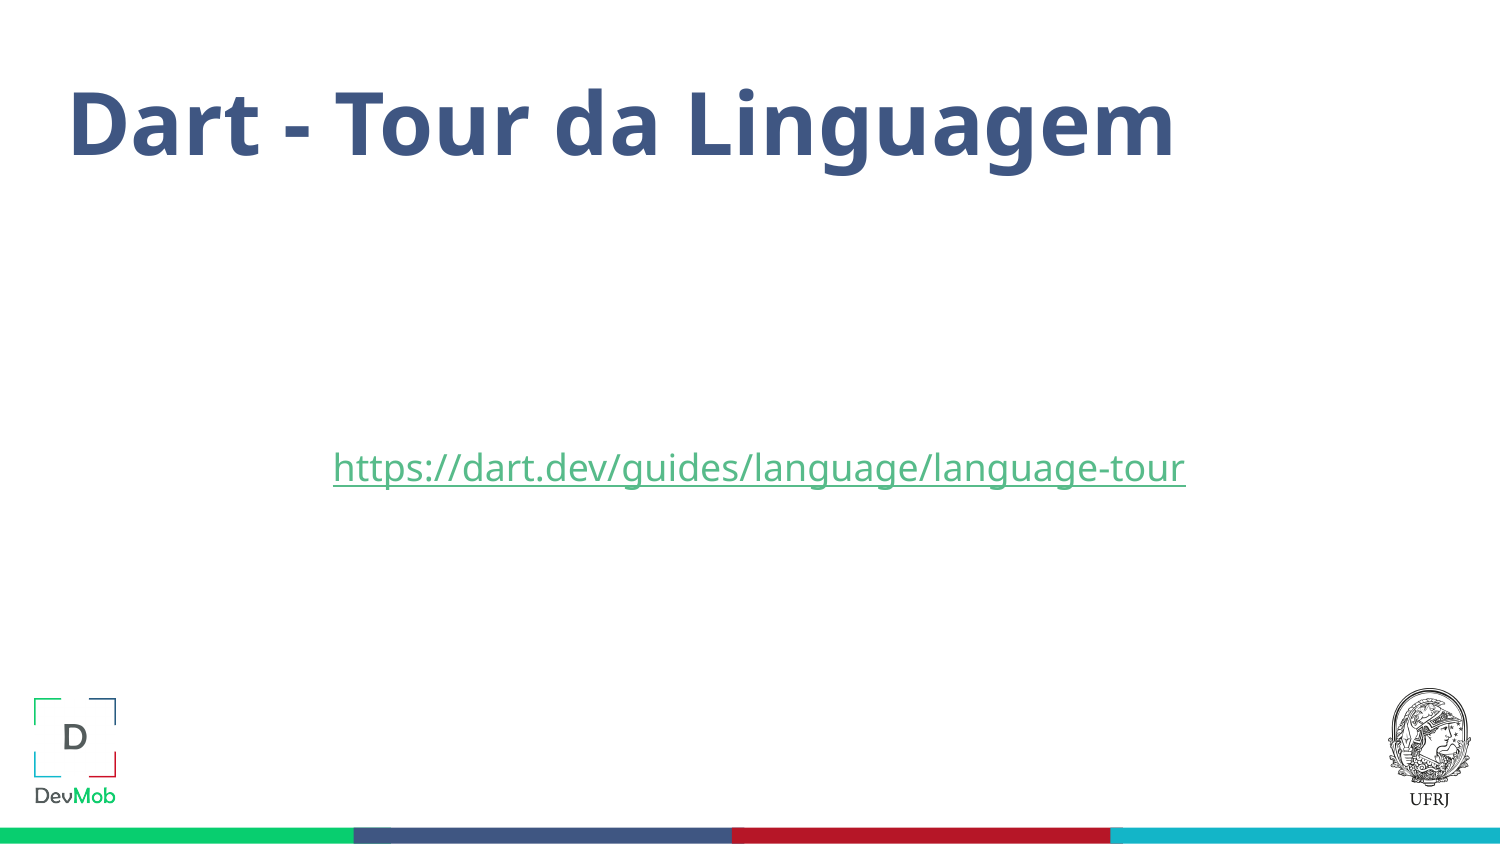

# Dart - Tour da Linguagem
https://dart.dev/guides/language/language-tour